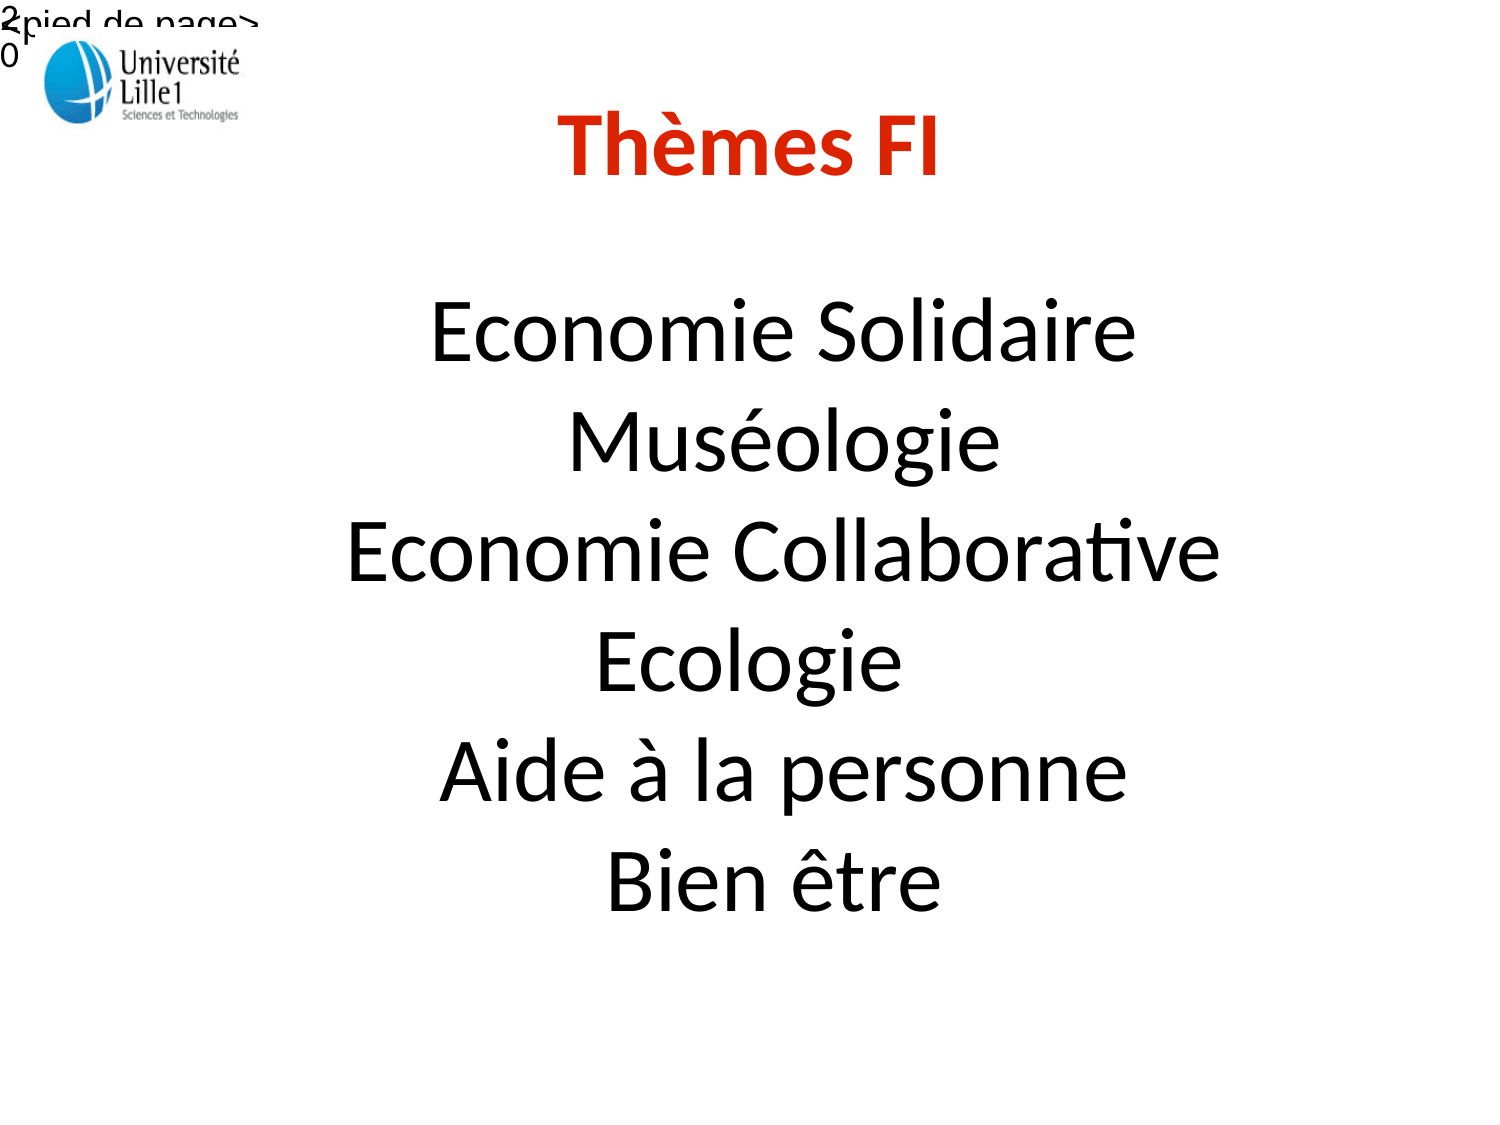

<pied de page>
Thèmes FI
Economie Solidaire
Muséologie
Economie Collaborative
 Ecologie
Aide à la personne
Bien être